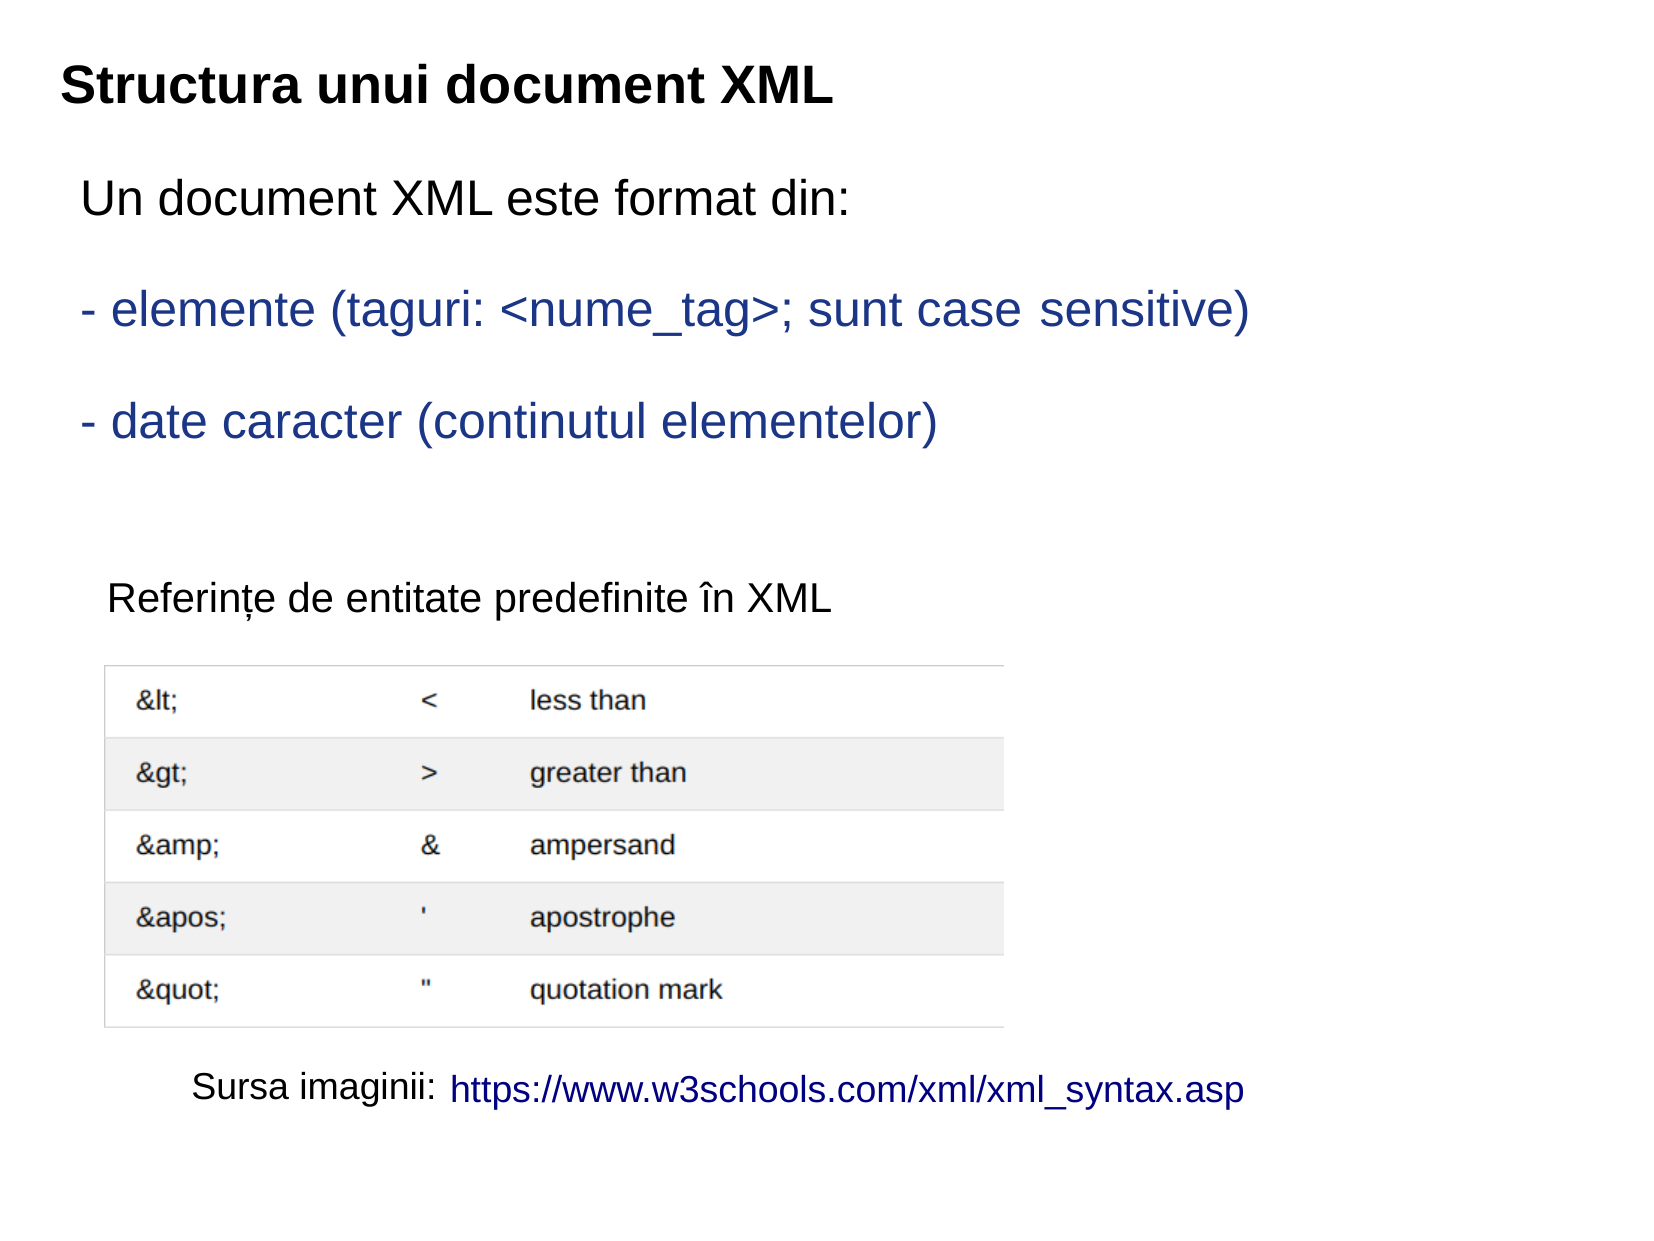

Structura unui document XML
Un document XML este format din:
- elemente (taguri: <nume_tag>; sunt case 	sensitive)
- date caracter (continutul elementelor)
Referințe de entitate predefinite în XML
Sursa imaginii:
https://www.w3schools.com/xml/xml_syntax.asp